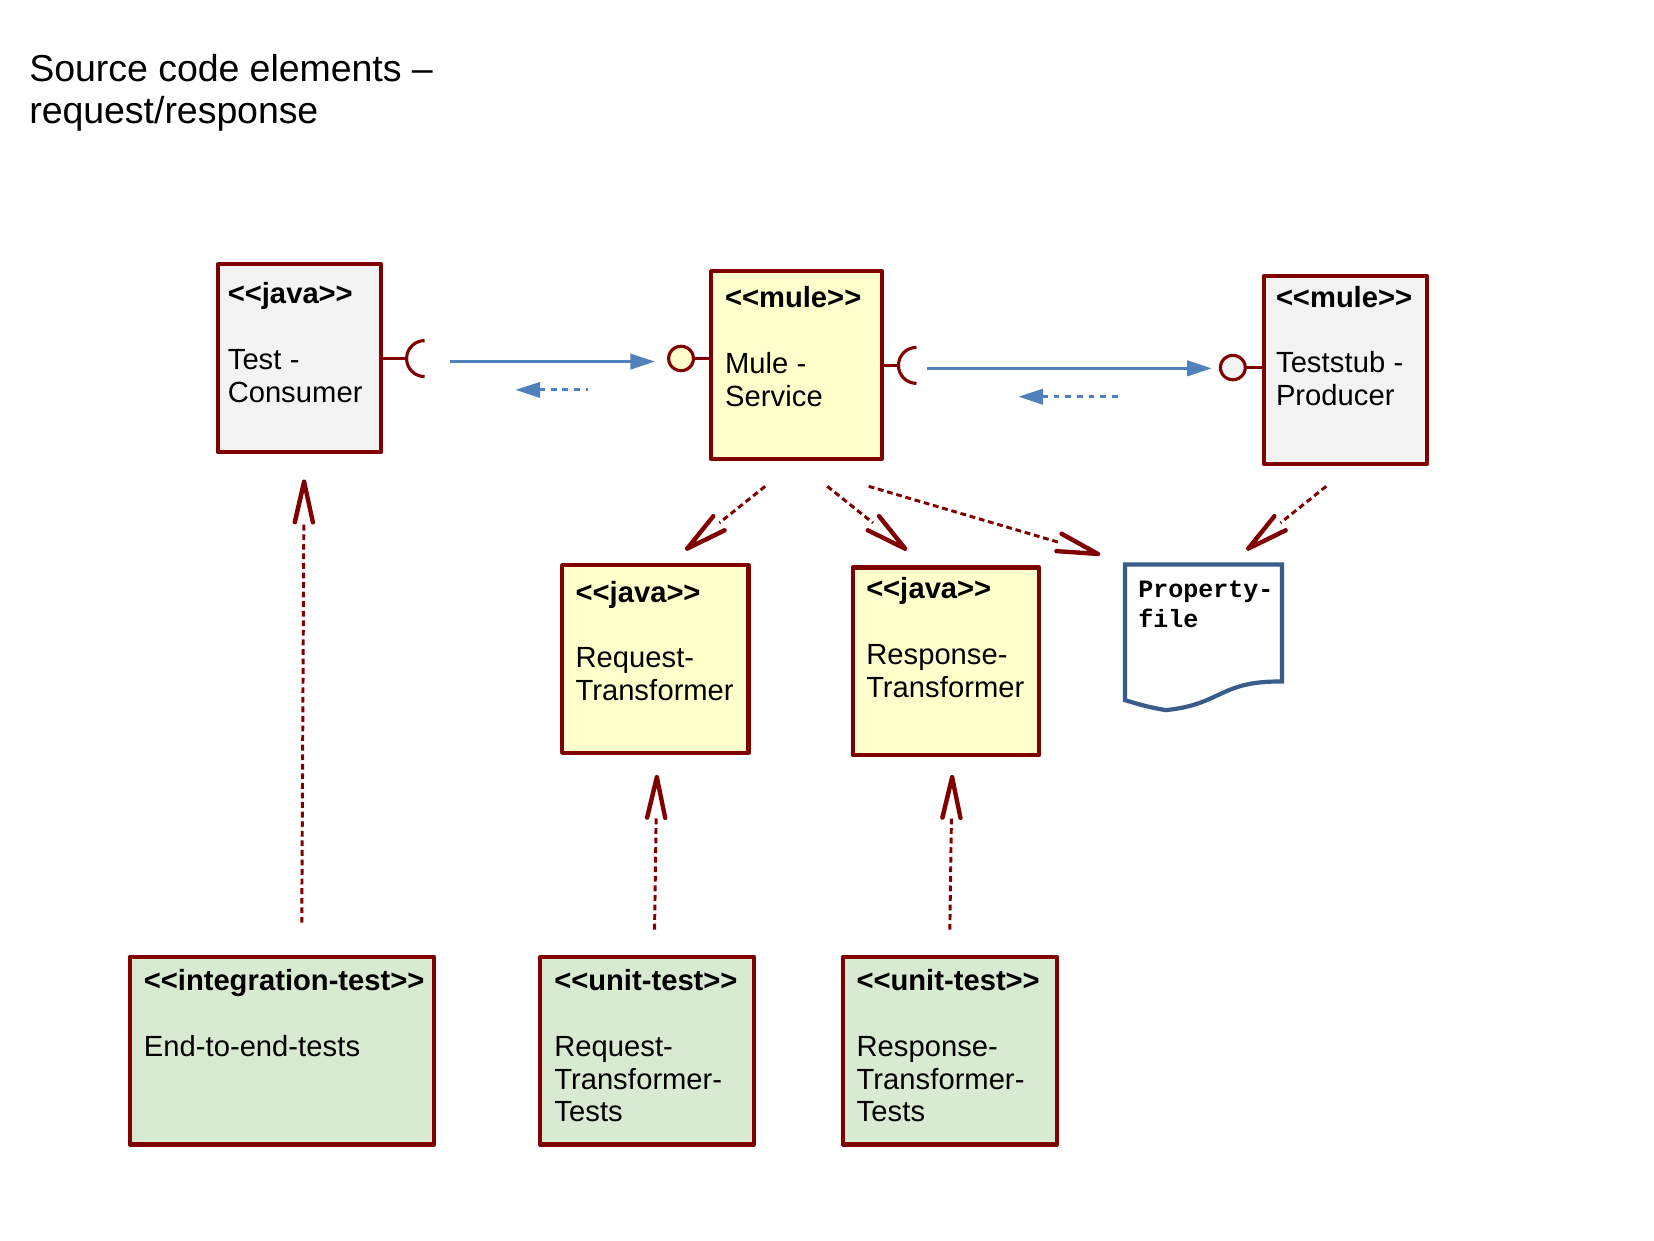

Source code elements –
request/response
<<java>>
Test -
Consumer
<<mule>>
Teststub -
Producer
<<mule>>
Mule -
Service
Property-
file
<<java>>
Response-Transformer
<<java>>
Request-Transformer
<<integration-test>>
End-to-end-tests
<<unit-test>>
Request-Transformer-
Tests
<<unit-test>>
Response-Transformer-
Tests